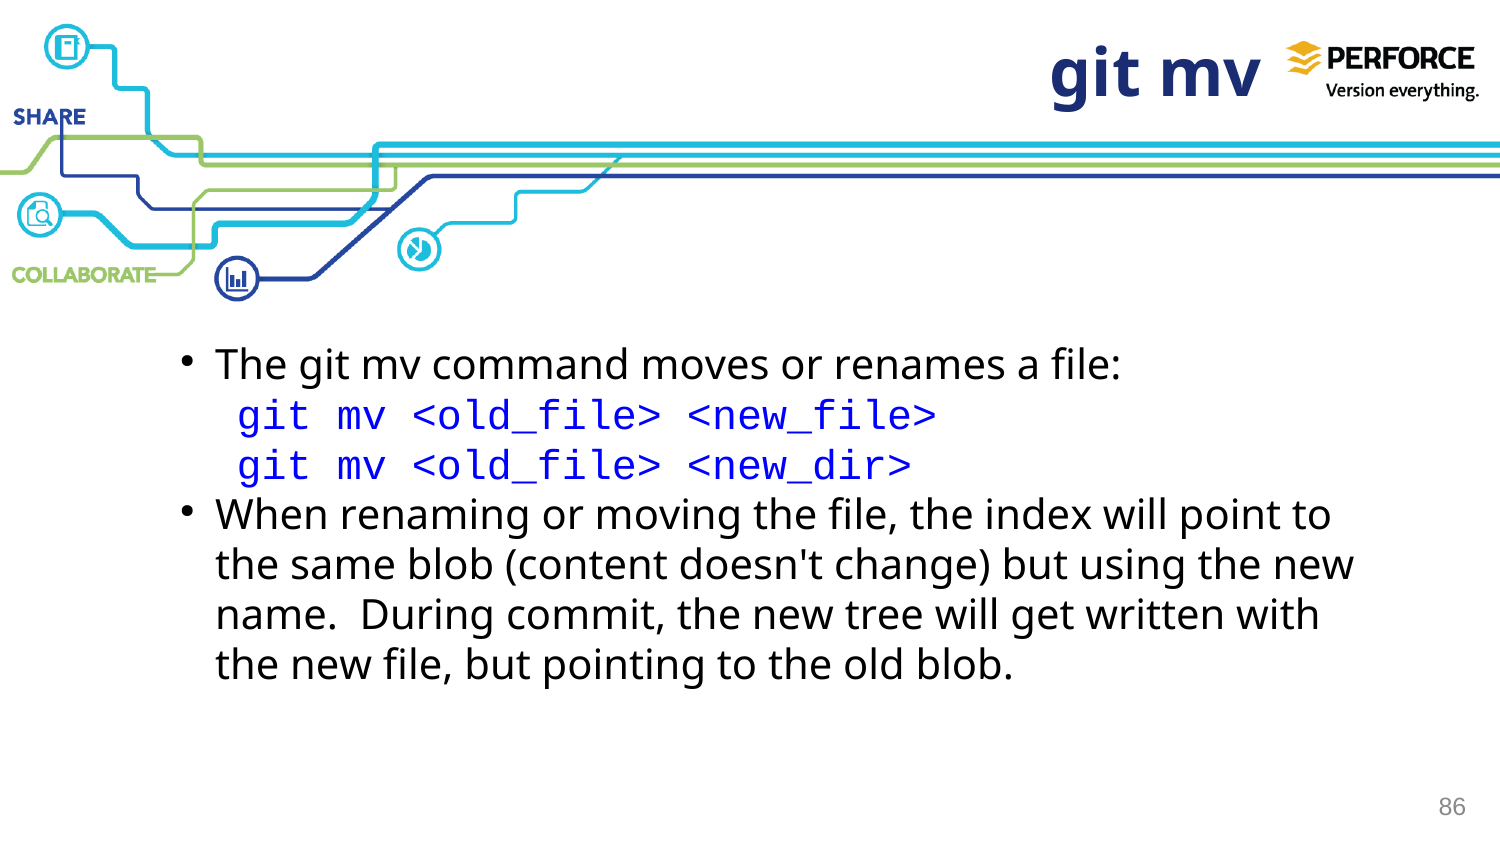

# git mv
The git mv command moves or renames a file:
 git mv <old_file> <new_file>
 git mv <old_file> <new_dir>
When renaming or moving the file, the index will point to the same blob (content doesn't change) but using the new name. During commit, the new tree will get written with the new file, but pointing to the old blob.